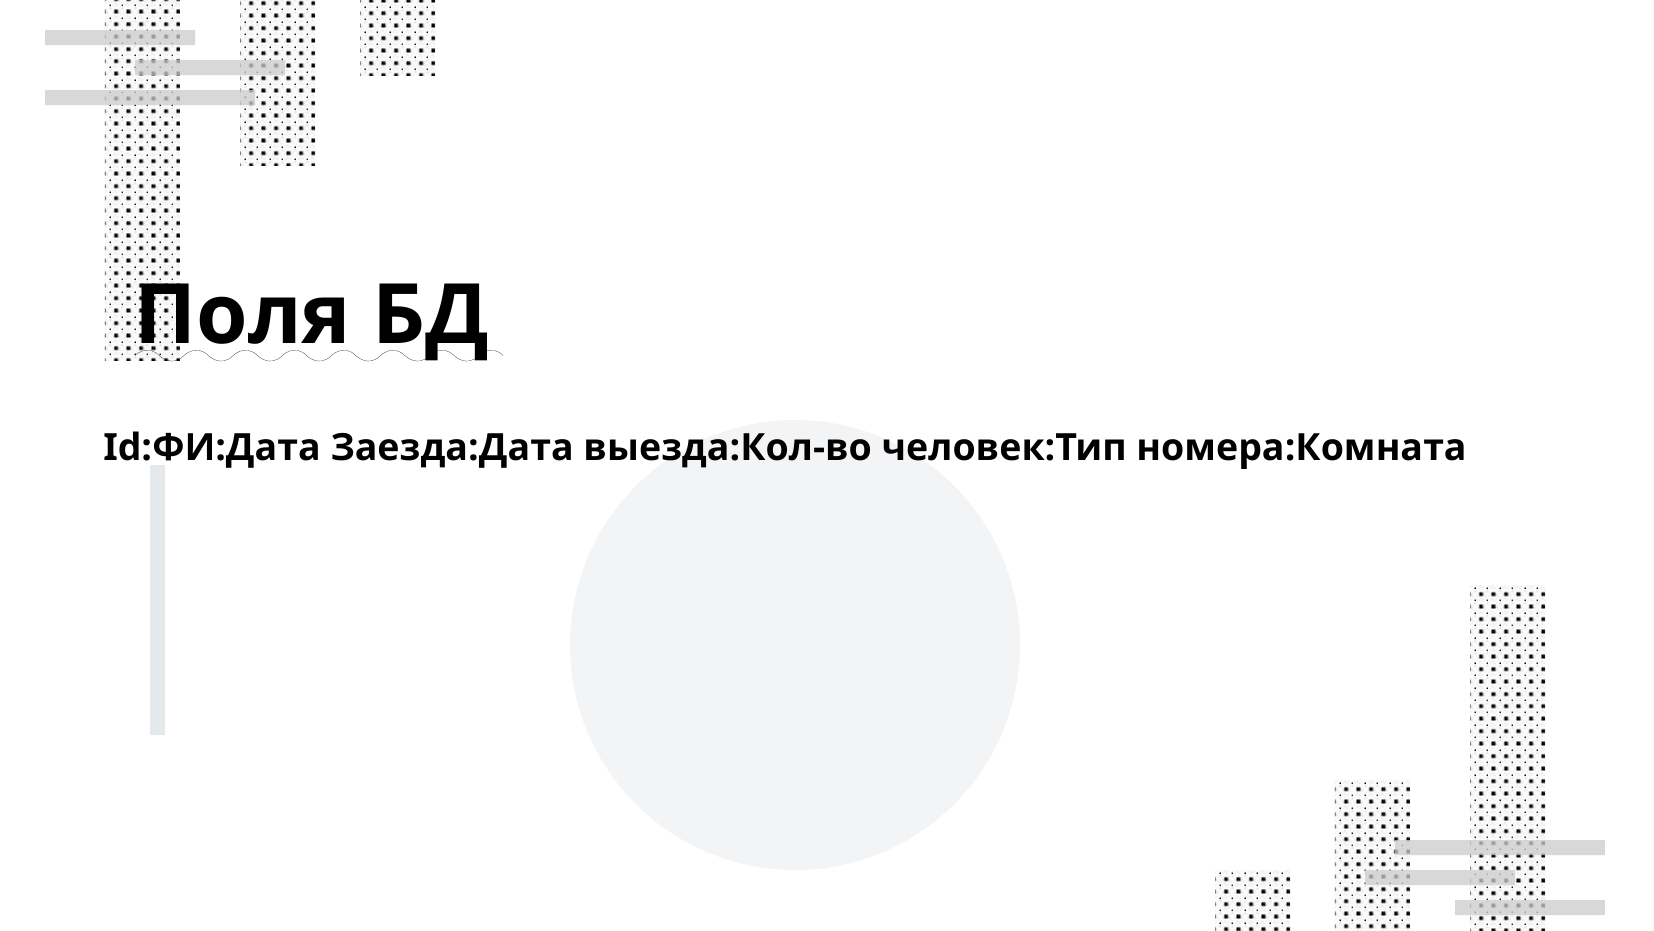

Поля БД
Id:ФИ:Дата Заезда:Дата выезда:Кол-во человек:Тип номера:Комната